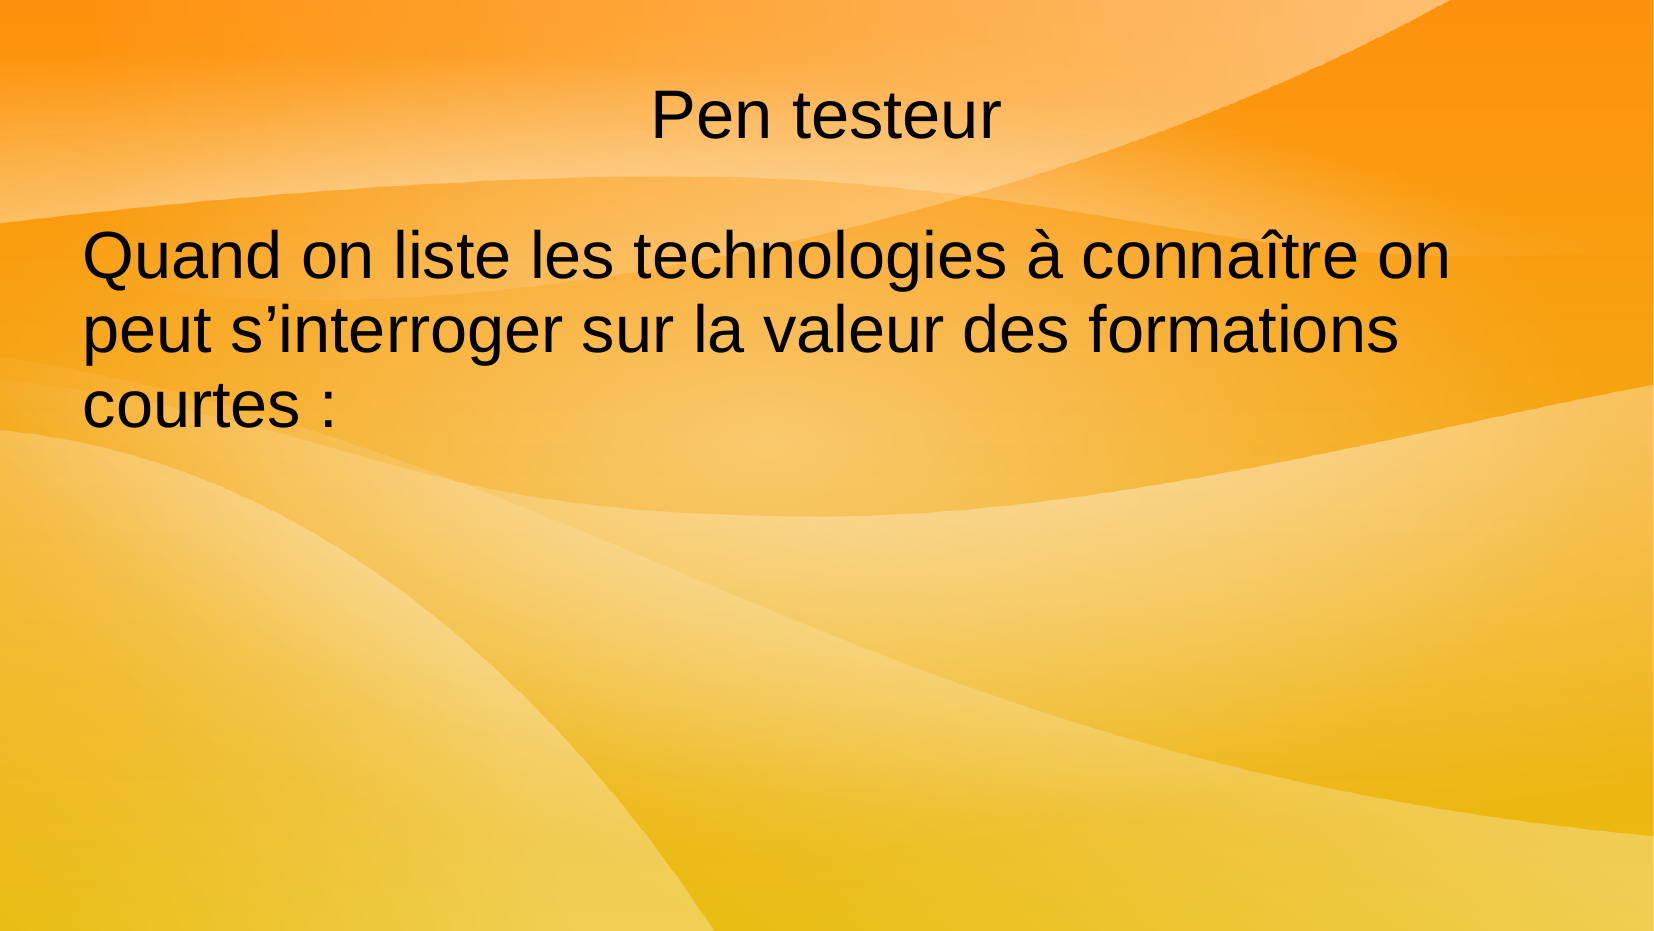

# Pen testeur
Quand on liste les technologies à connaître on peut s’interroger sur la valeur des formations courtes :